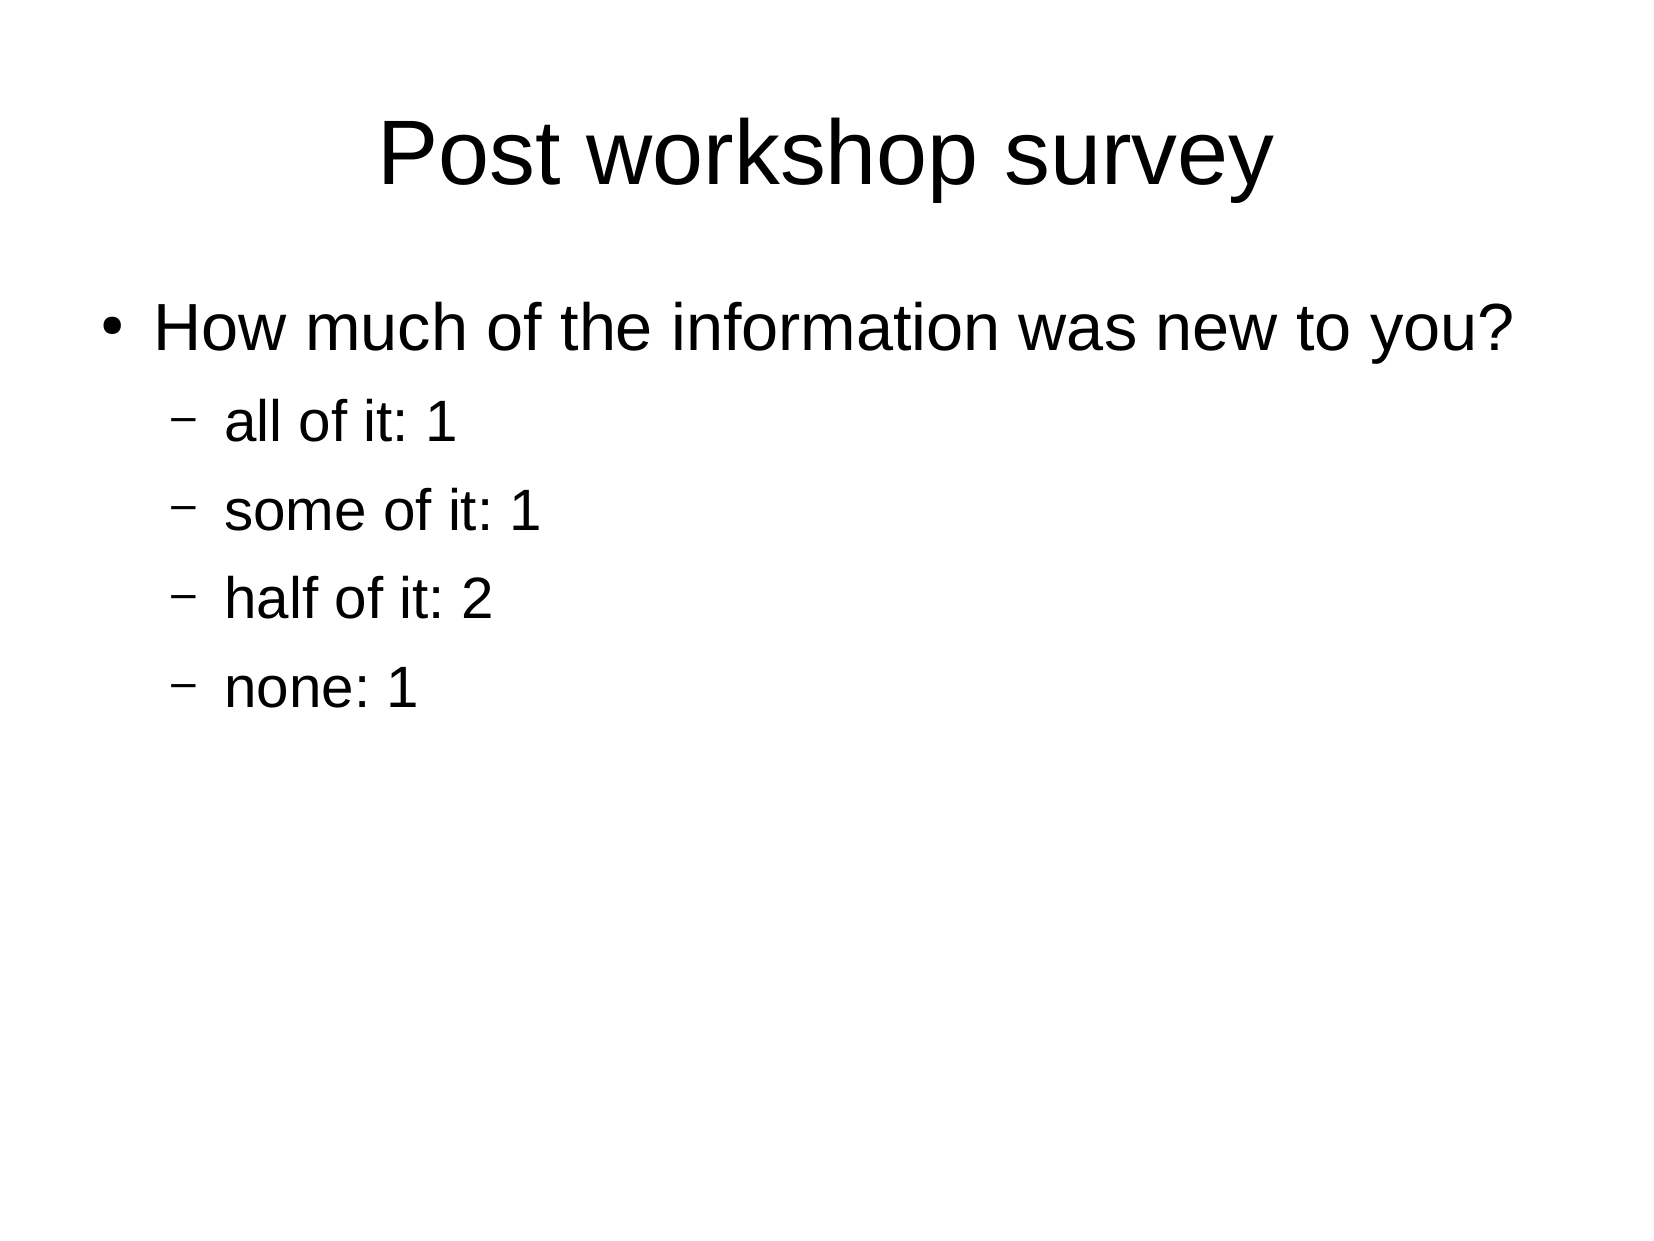

# Post workshop survey
How much of the information was new to you?
all of it: 1
some of it: 1
half of it: 2
none: 1